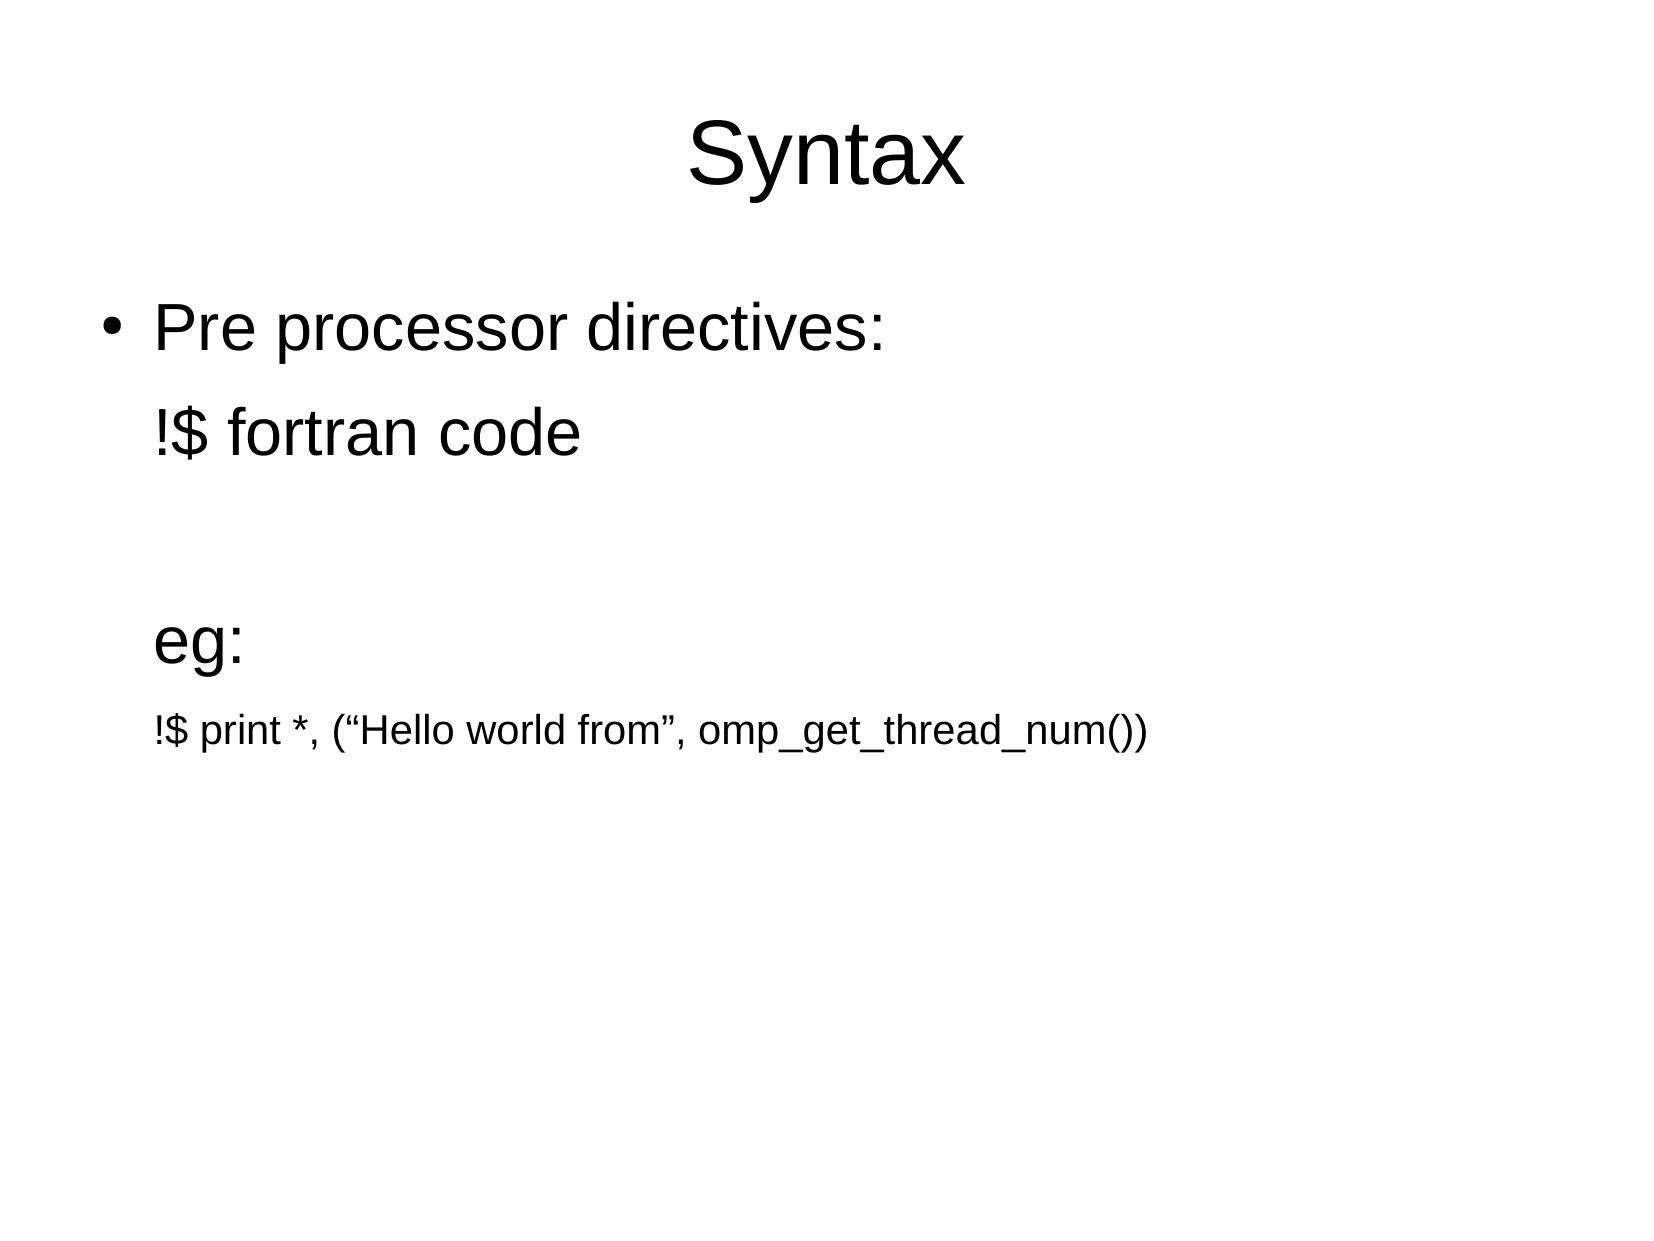

# Syntax
Pre processor directives:
!$ fortran code
eg:
!$ print *, (“Hello world from”, omp_get_thread_num())